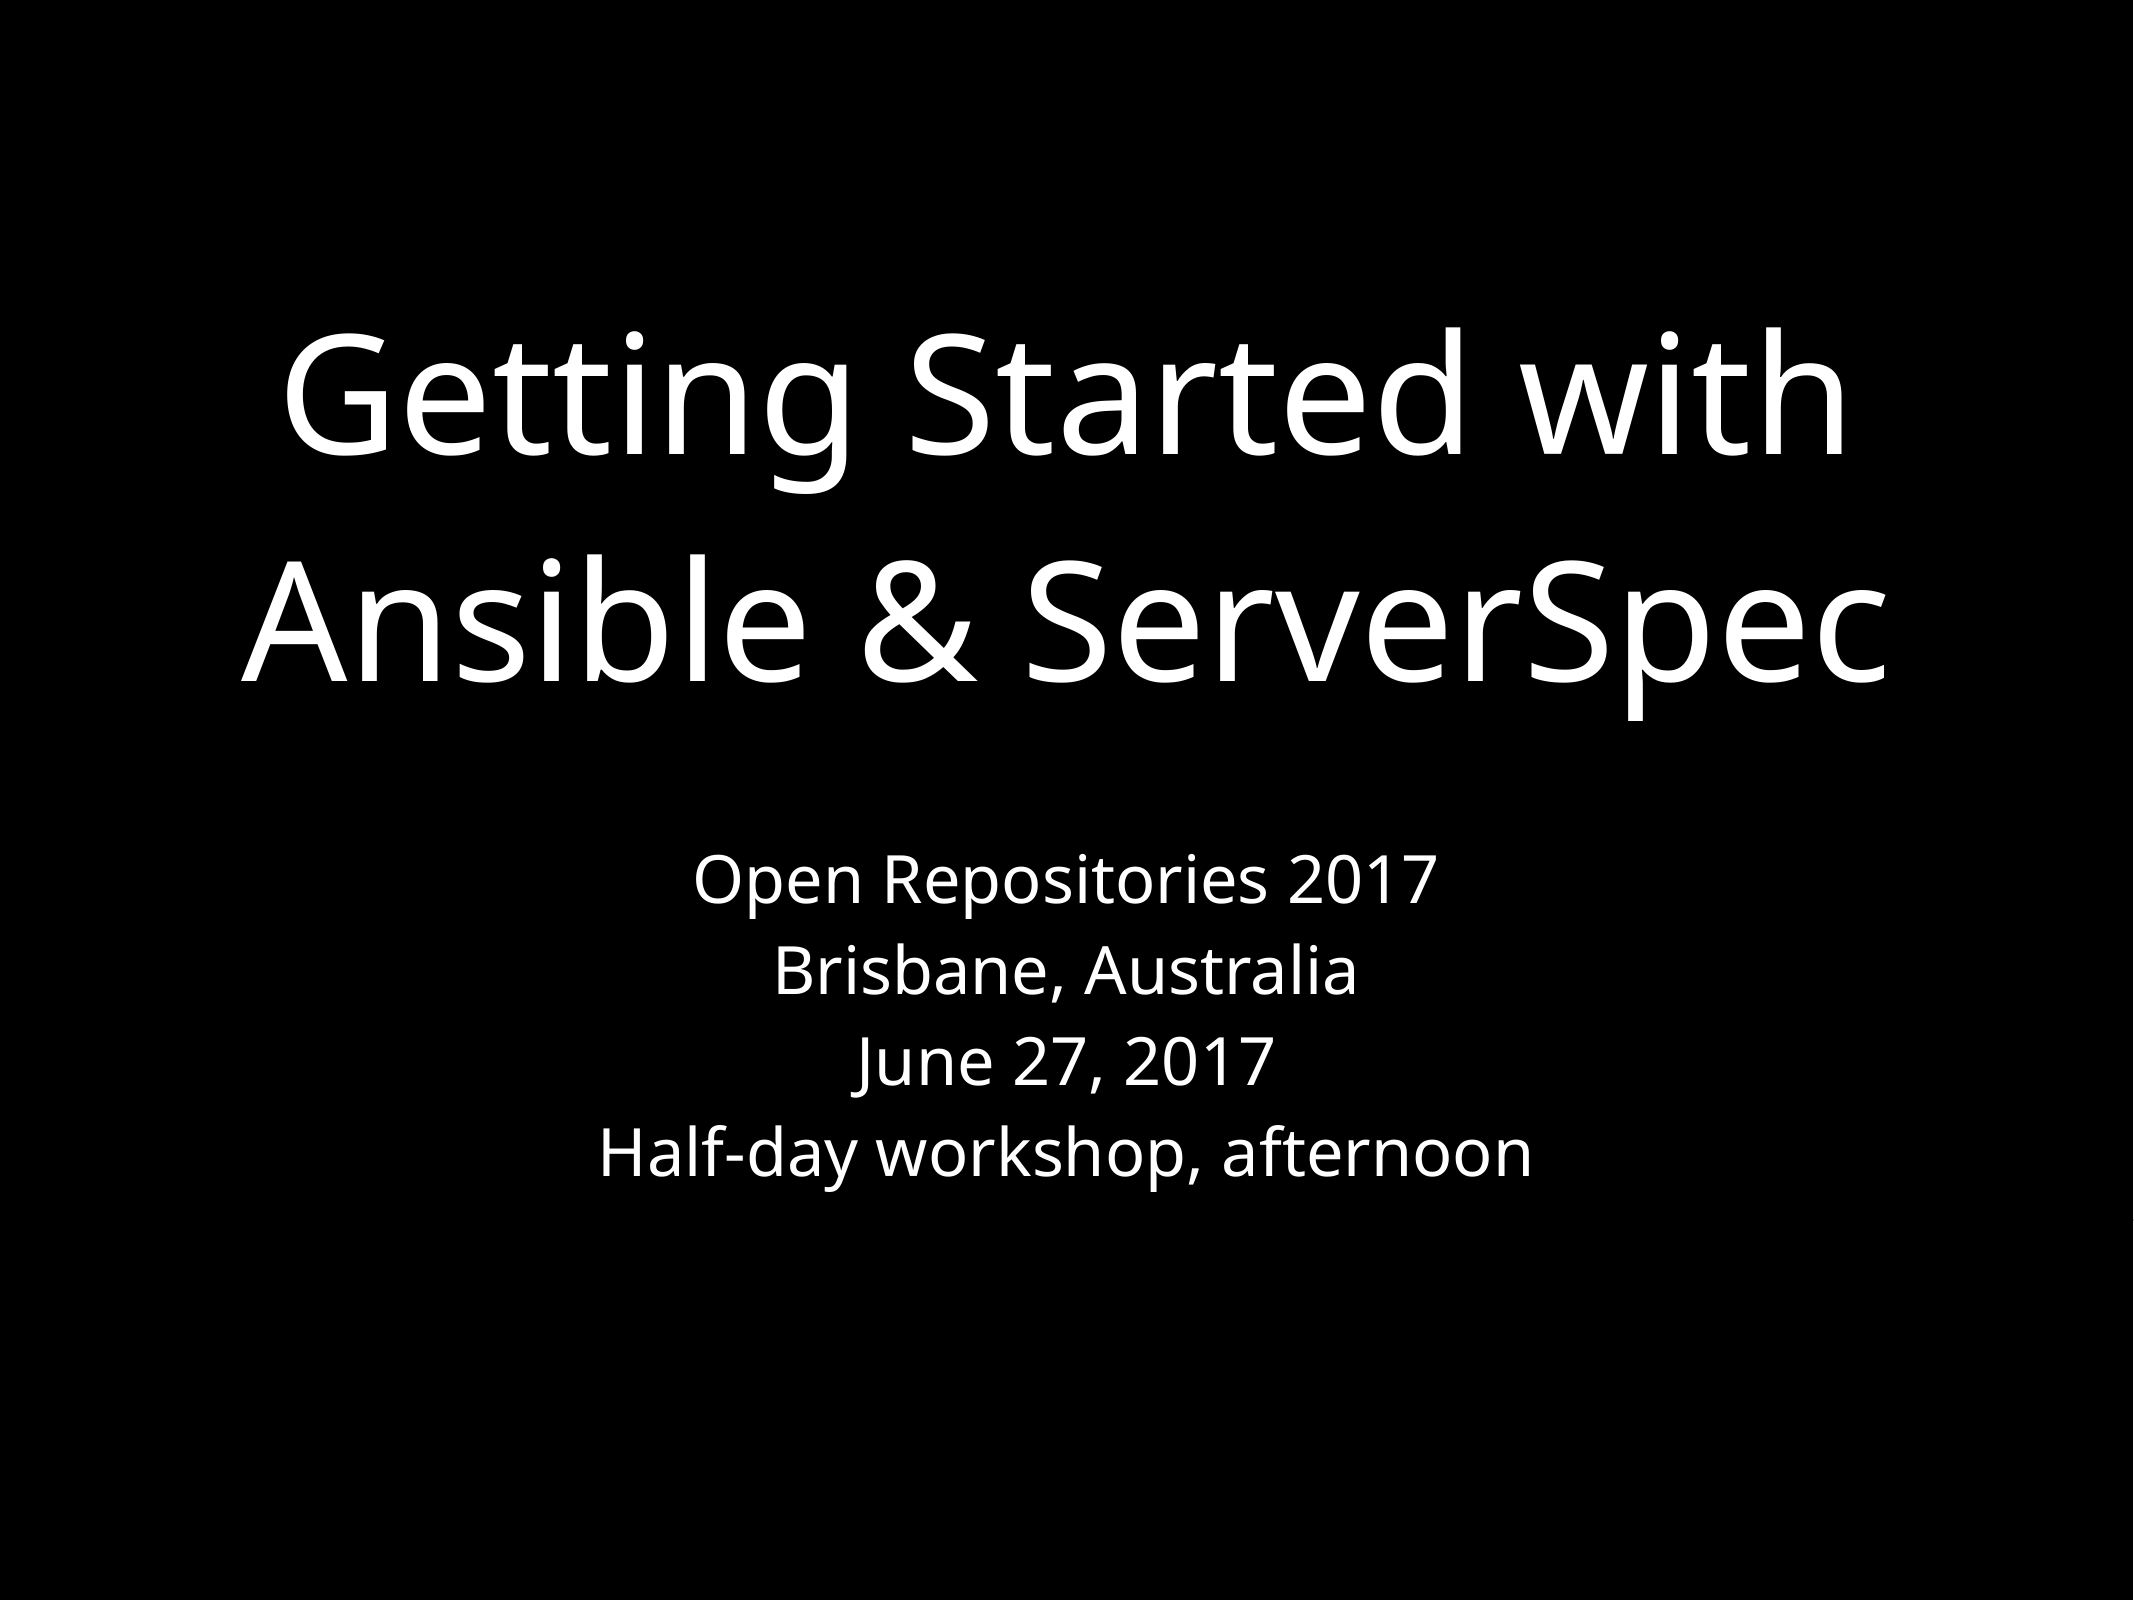

Getting Started with Ansible & ServerSpec
Open Repositories 2017
Brisbane, Australia
June 27, 2017
Half-day workshop, afternoon